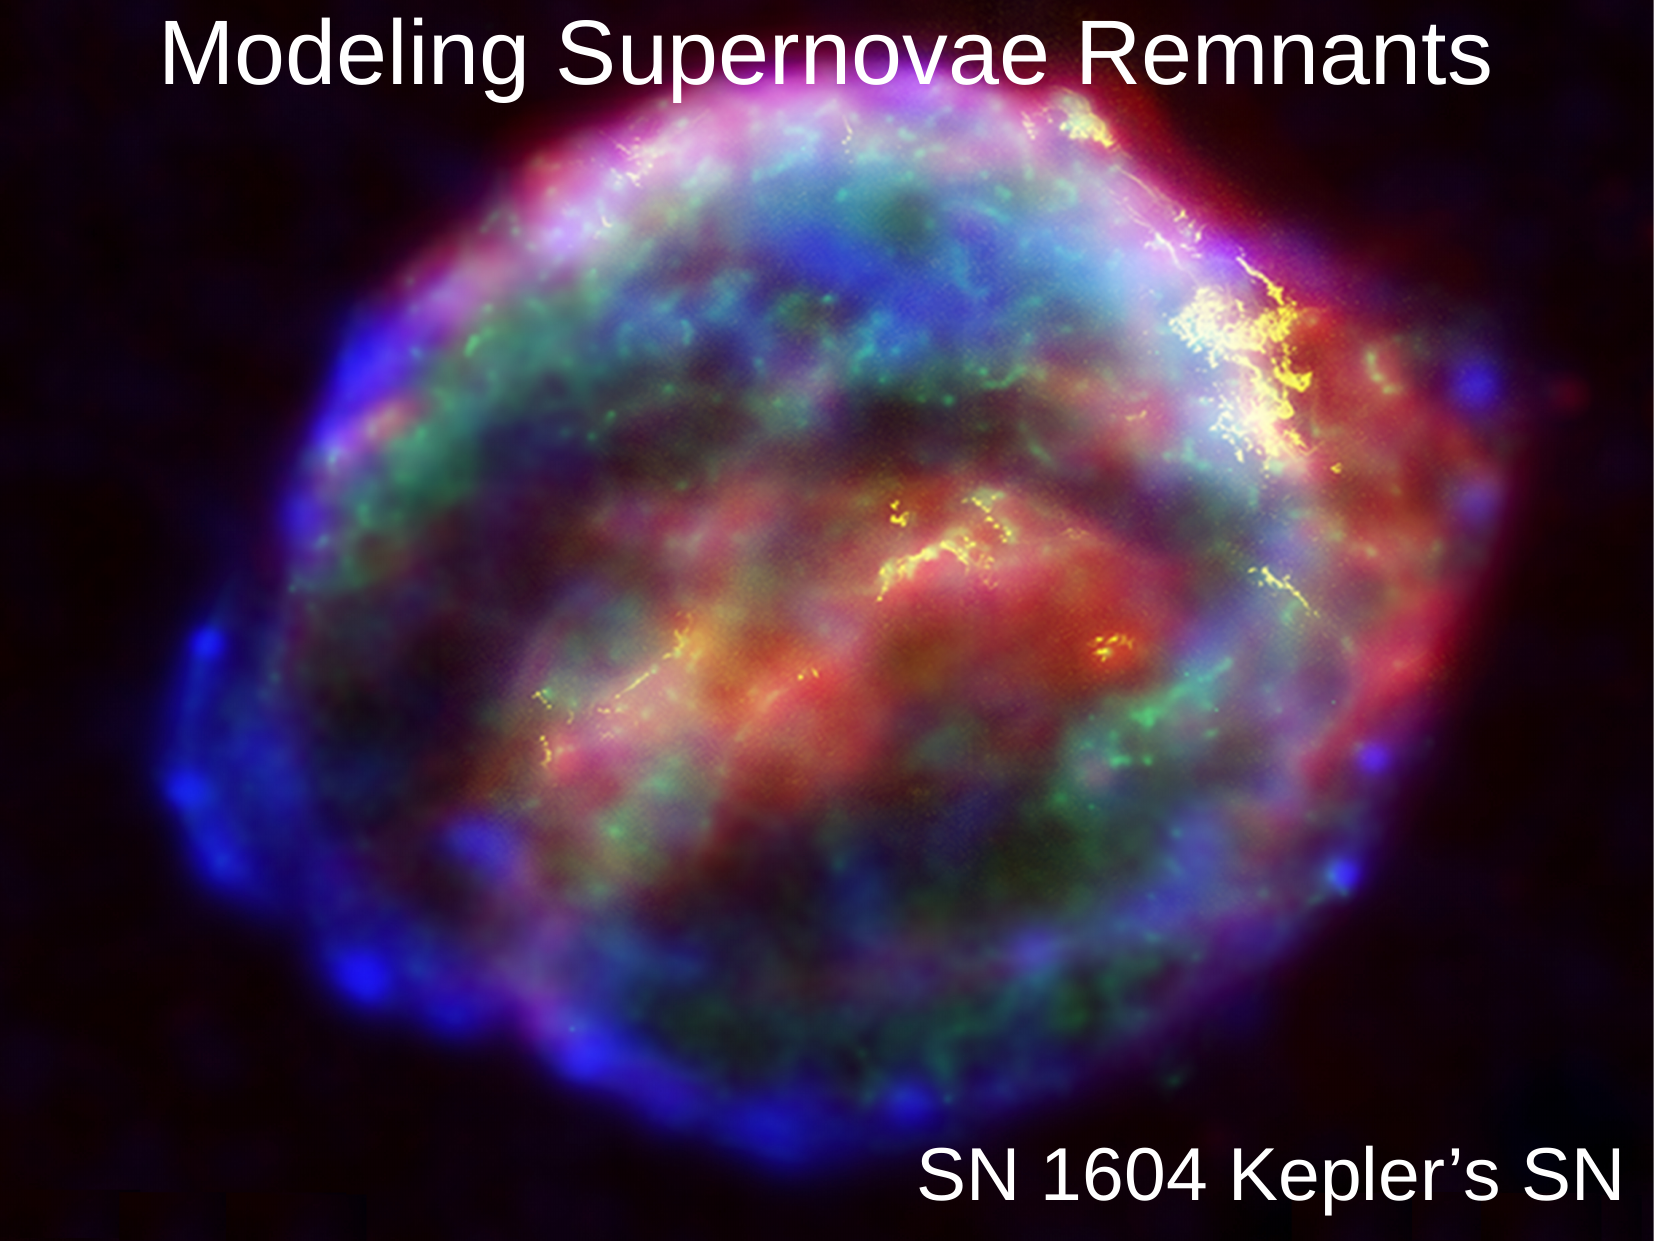

# Modeling Supernovae Remnants
SN 1604 Kepler’s SN